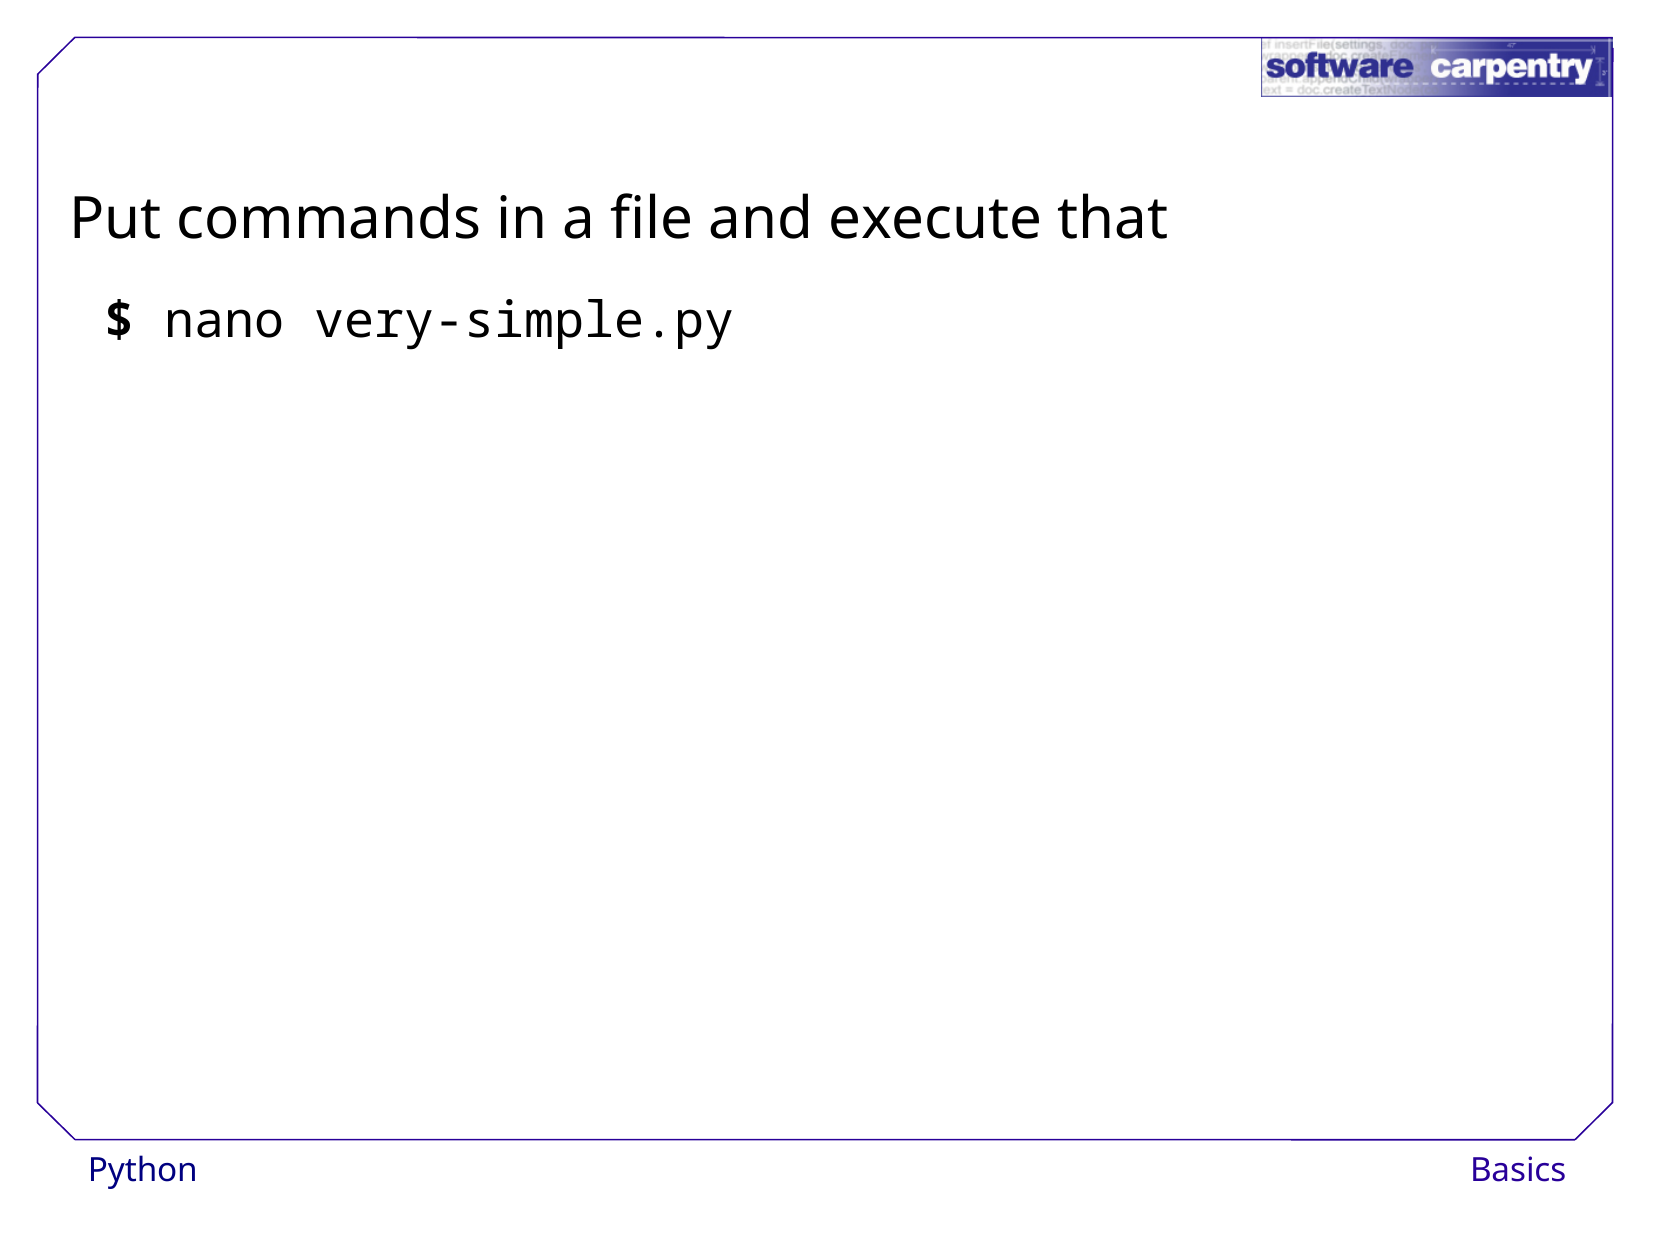

Put commands in a file and execute that
$ nano very-simple.py